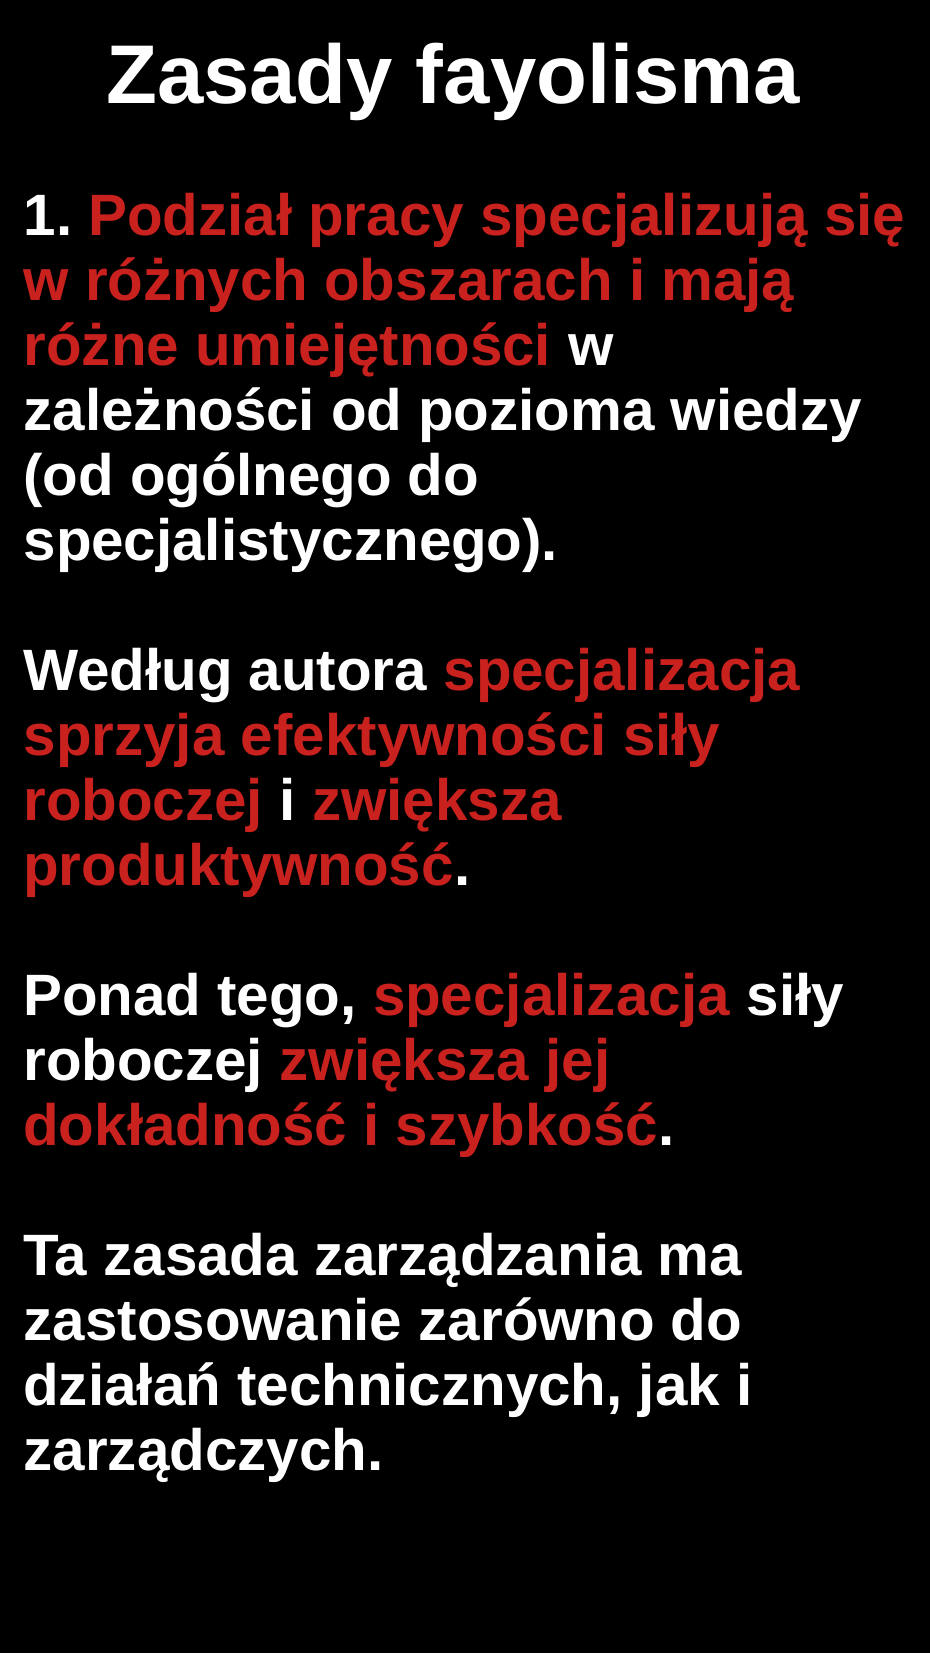

# Zasady fayolisma
1. Podział pracy specjalizują się w różnych obszarach i mają różne umiejętności w zależności od pozioma wiedzy (od ogólnego do specjalistycznego).
Według autora specjalizacja sprzyja efektywności siły roboczej i zwiększa produktywność.
Ponad tego, specjalizacja siły roboczej zwiększa jej dokładność i szybkość.
Ta zasada zarządzania ma zastosowanie zarówno do działań technicznych, jak i zarządczych.